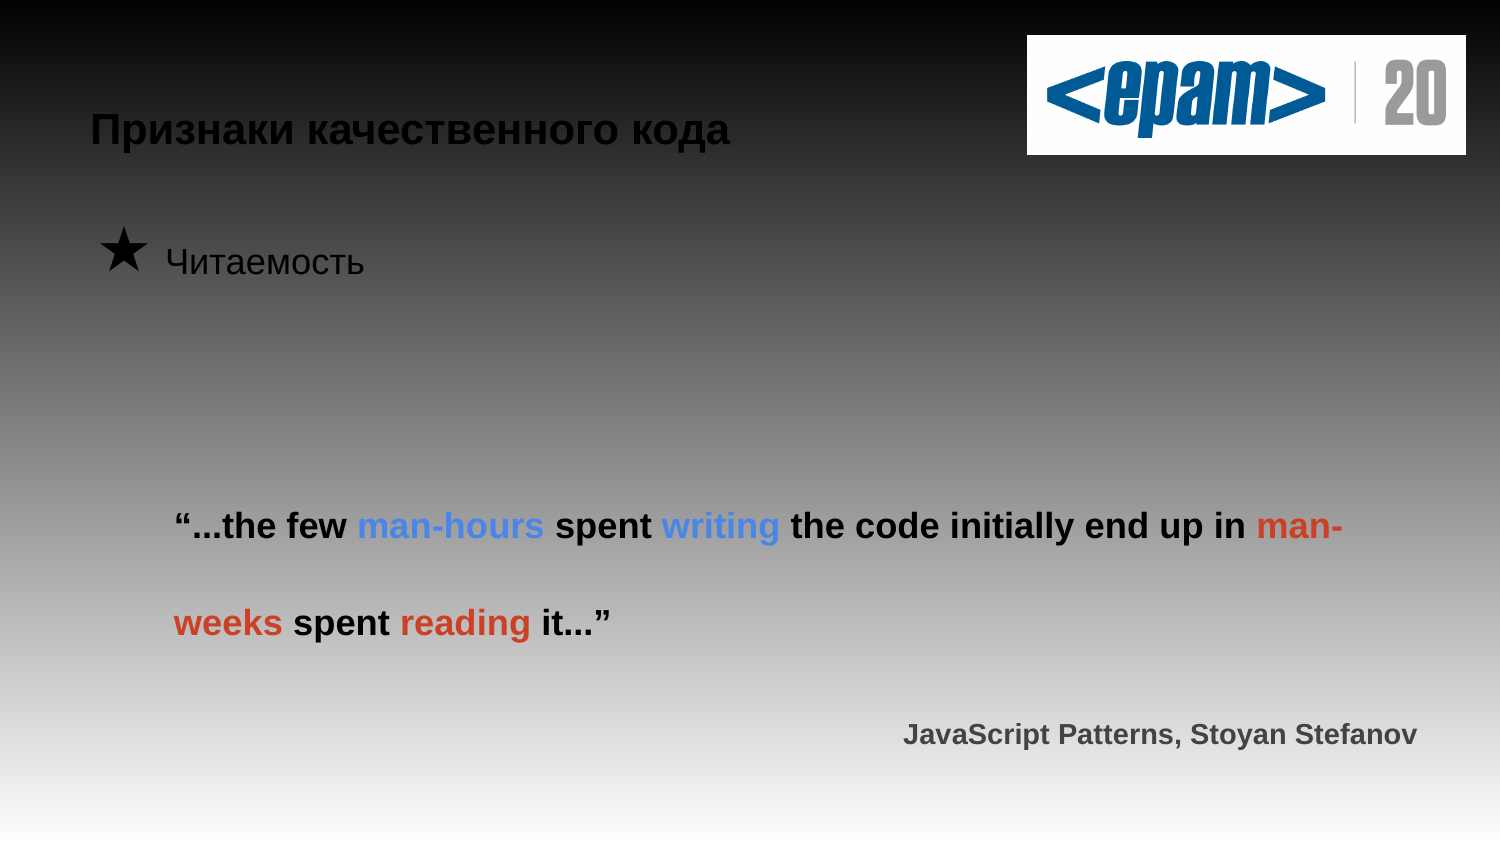

# Признаки качественного кода
Читаемость
“...the few man-hours spent writing the code initially end up in man-weeks spent reading it...”
JavaScript Patterns, Stoyan Stefanov